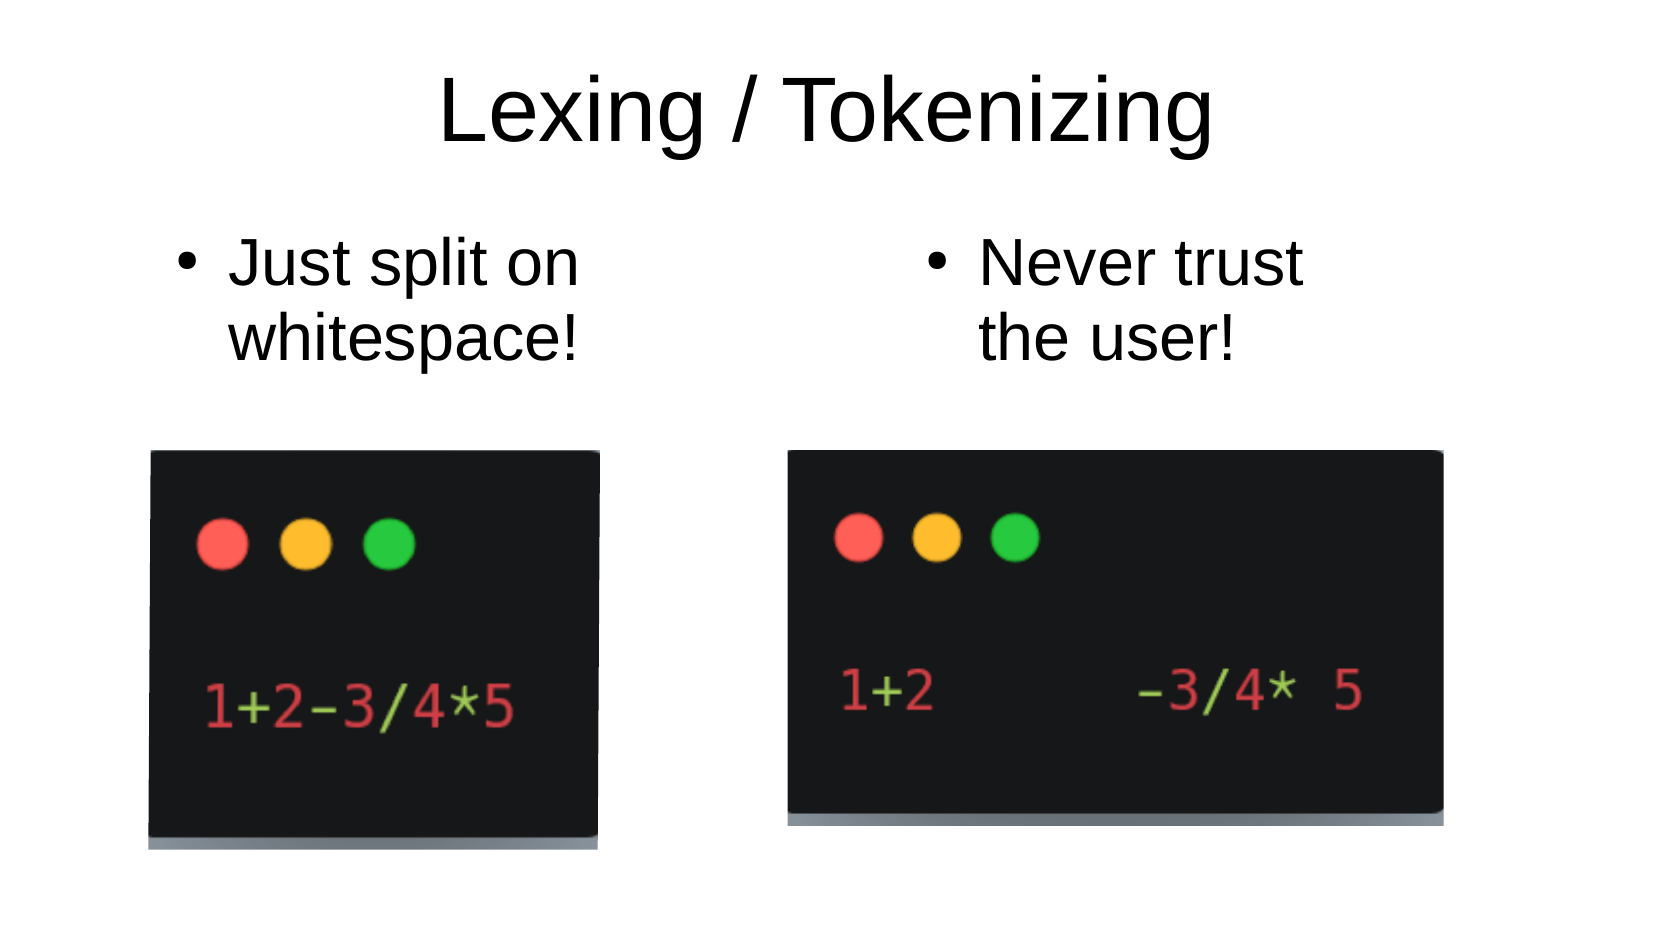

# Lexing / Tokenizing
Just split on whitespace!
Never trust the user!